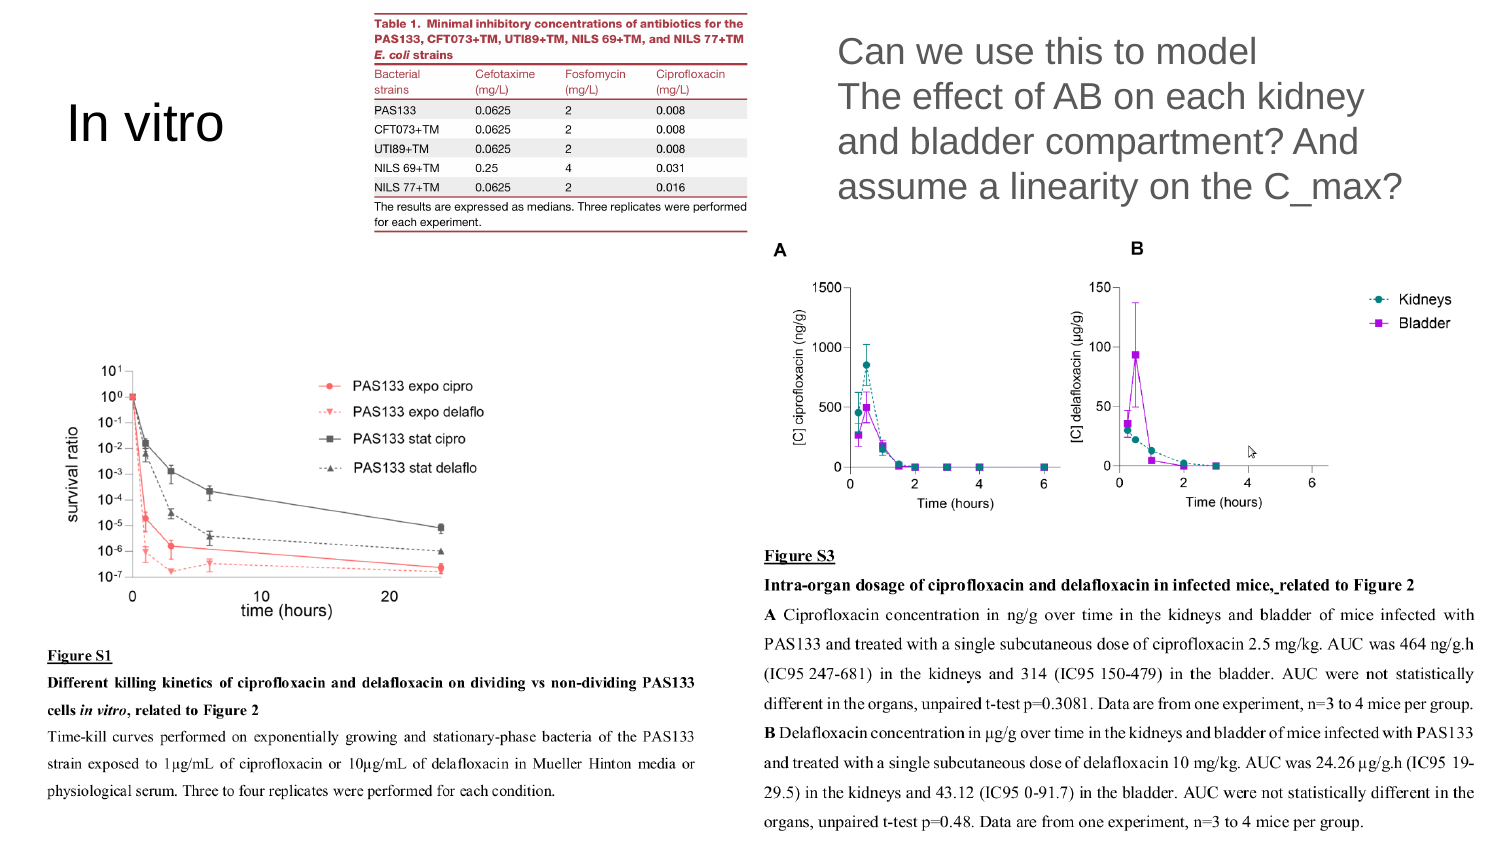

Can we use this to model
The effect of AB on each kidney and bladder compartment? And assume a linearity on the C_max?
# In vitro